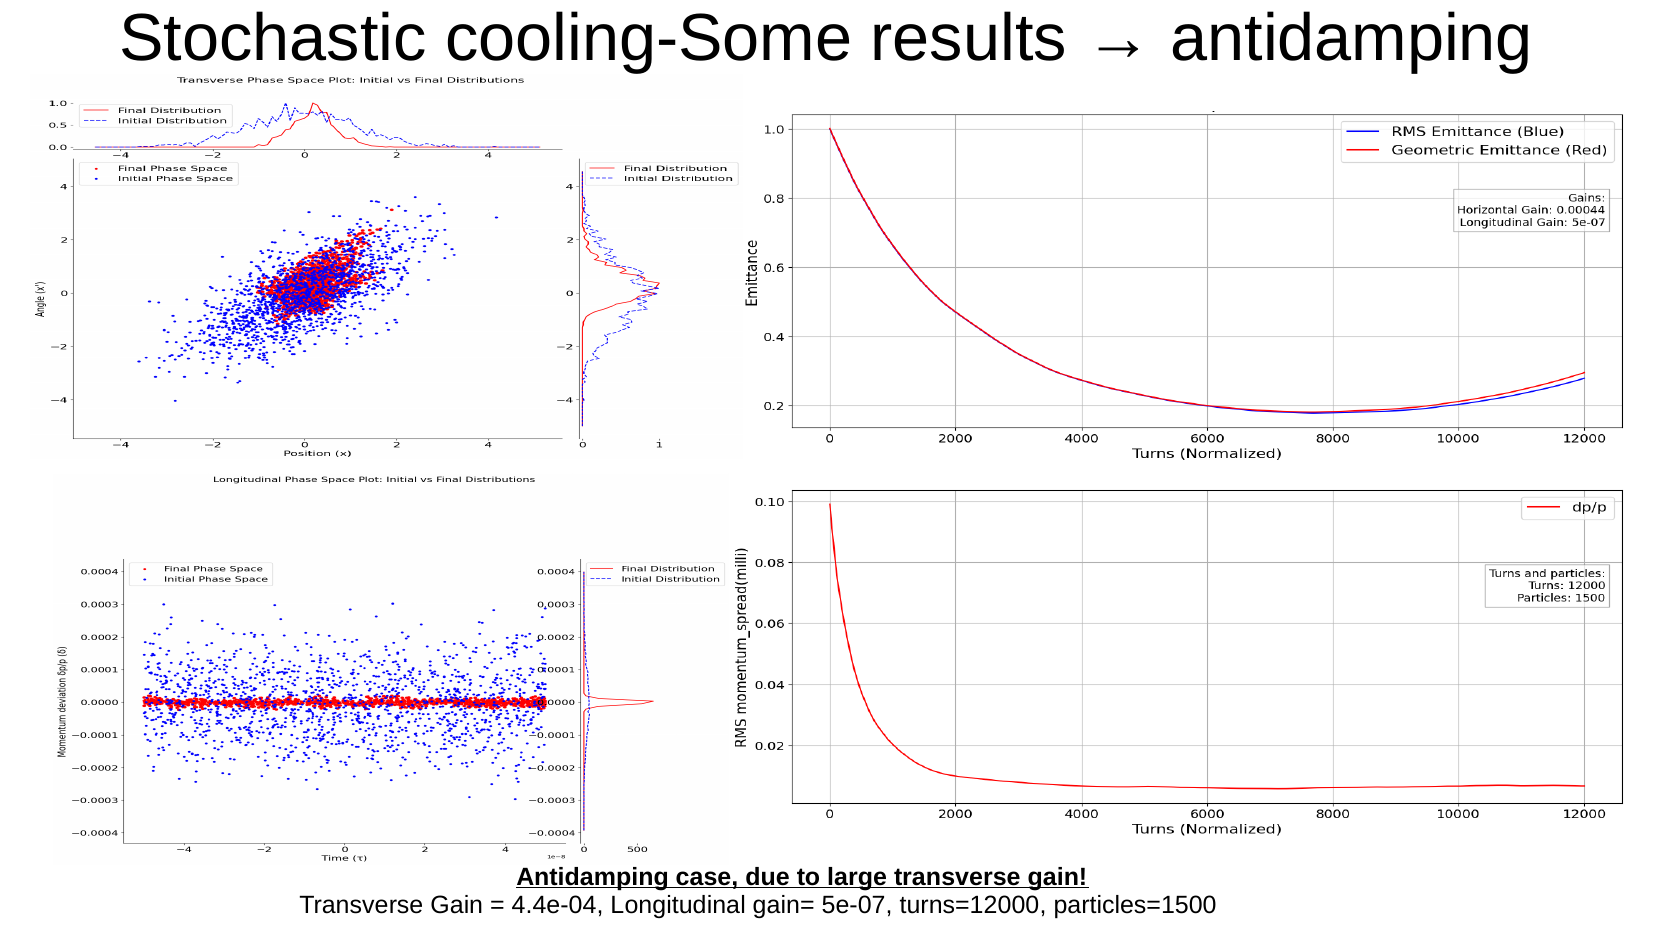

# Stochastic cooling-Some results → antidamping
 Antidamping case, due to large transverse gain!
 Transverse Gain = 4.4e-04, Longitudinal gain= 5e-07, turns=12000, particles=1500